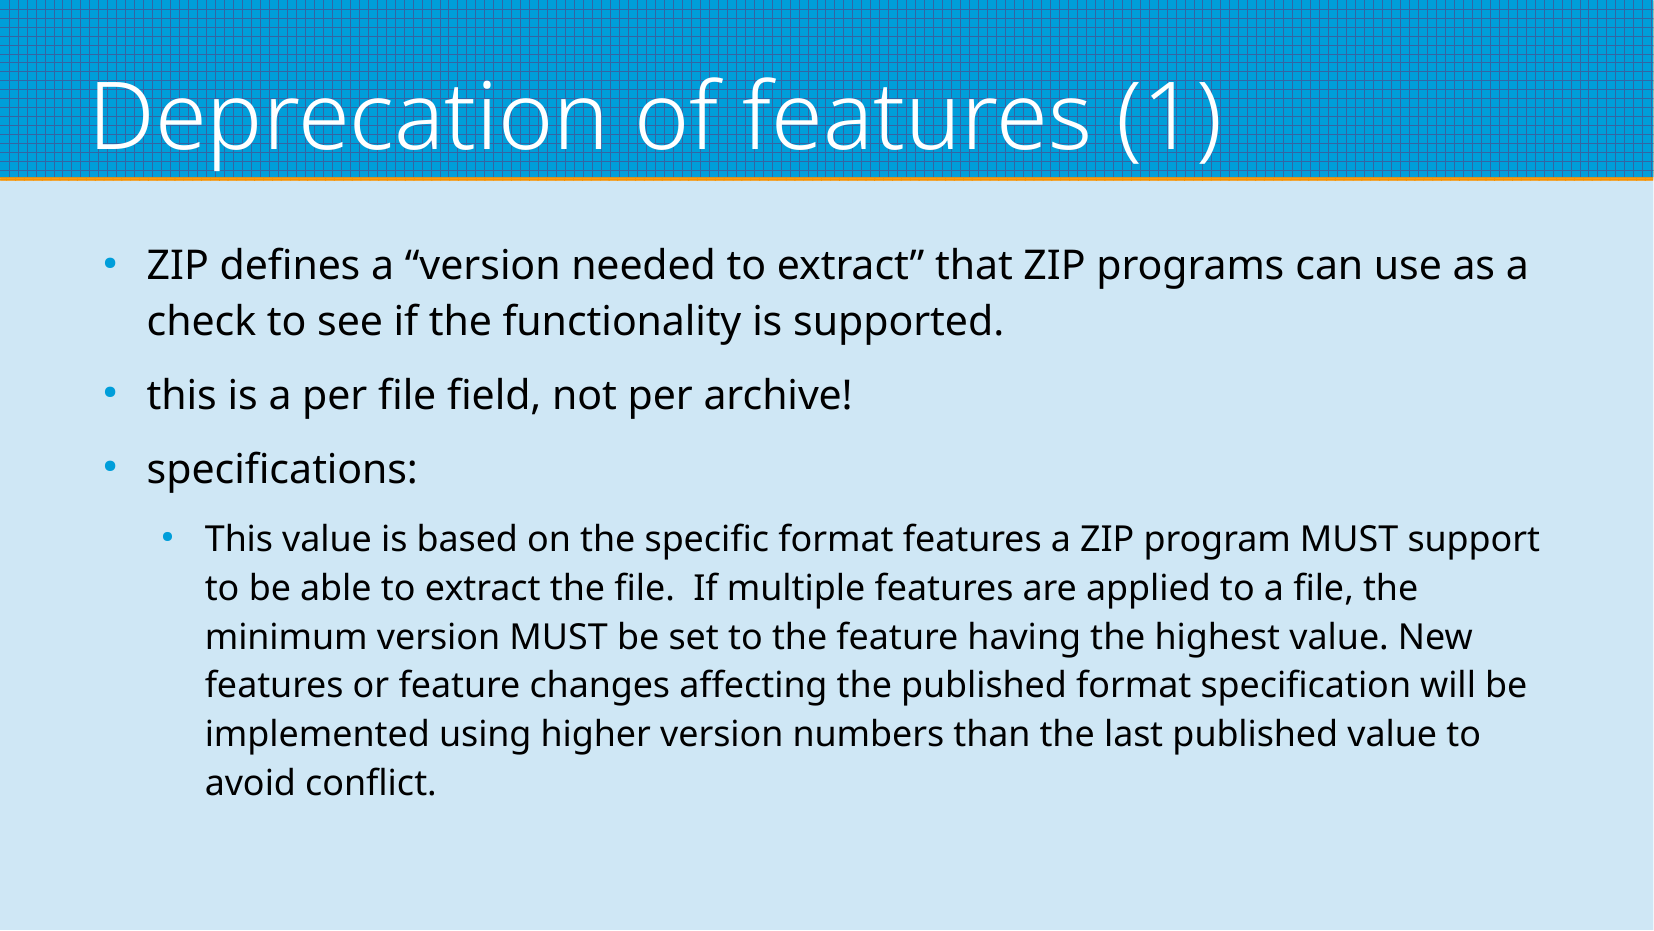

# Deprecation of features (1)
ZIP defines a “version needed to extract” that ZIP programs can use as a check to see if the functionality is supported.
this is a per file field, not per archive!
specifications:
This value is based on the specific format features a ZIP program MUST support to be able to extract the file. If multiple features are applied to a file, the minimum version MUST be set to the feature having the highest value. New features or feature changes affecting the published format specification will be implemented using higher version numbers than the last published value to avoid conflict.